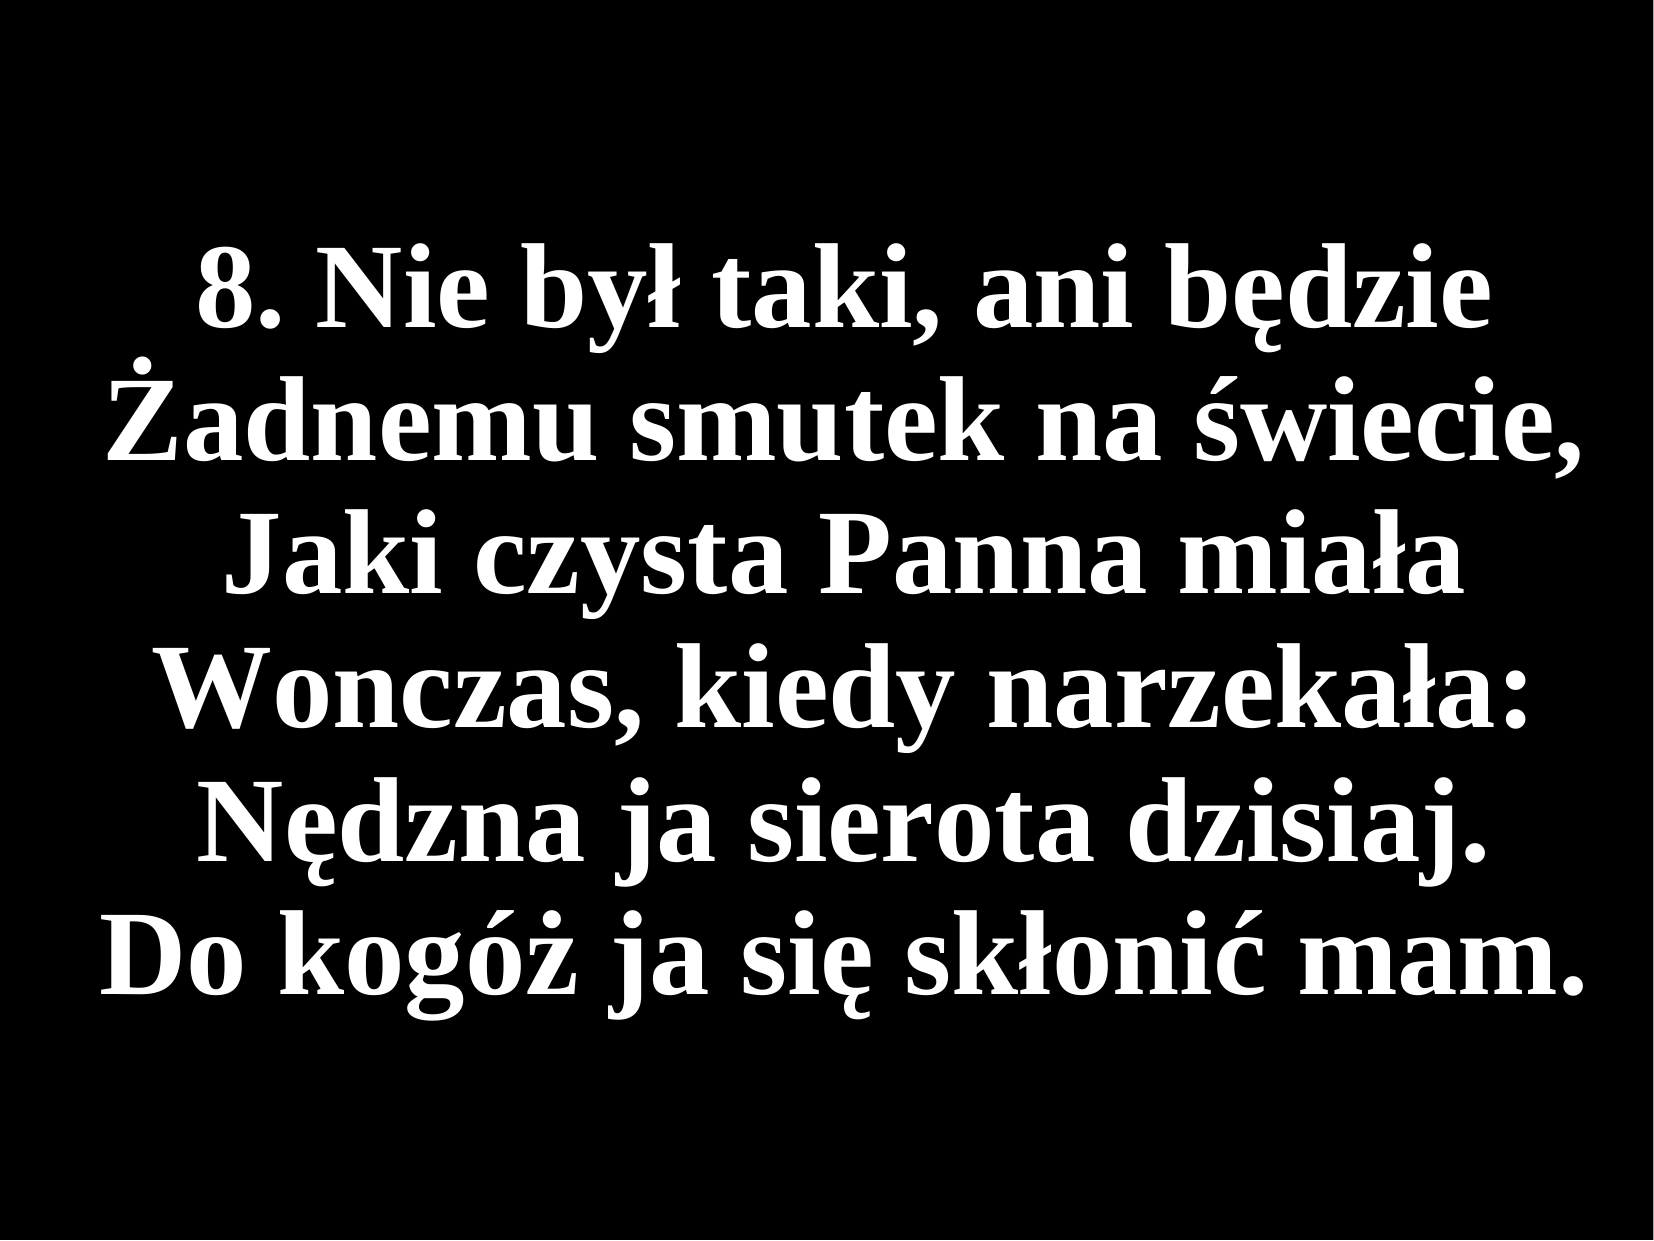

# 8. Nie był taki, ani będzie
Żadnemu smutek na świecie,
Jaki czysta Panna miała
Wonczas, kiedy narzekała:
Nędzna ja sierota dzisiaj.
Do kogóż ja się skłonić mam.